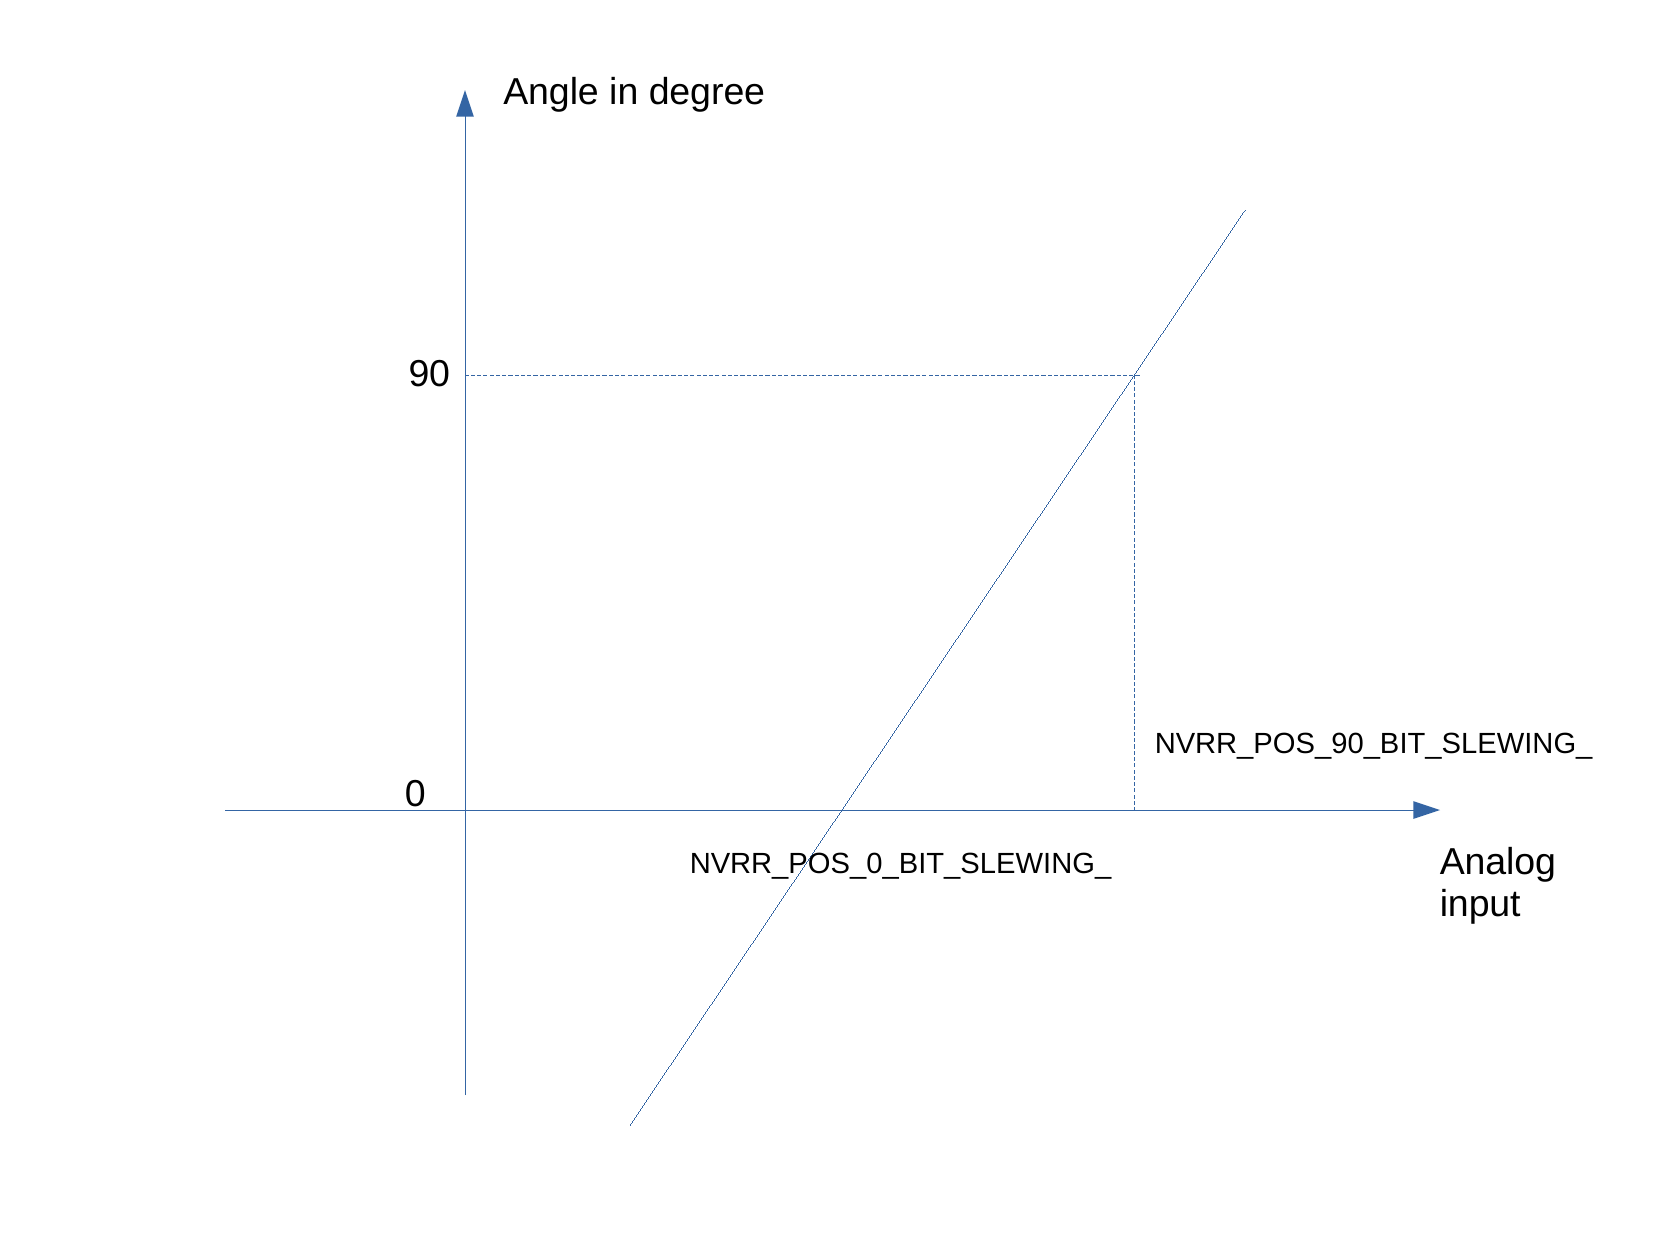

Angle in degree
90
NVRR_POS_90_BIT_SLEWING_
0
Analog
input
NVRR_POS_0_BIT_SLEWING_